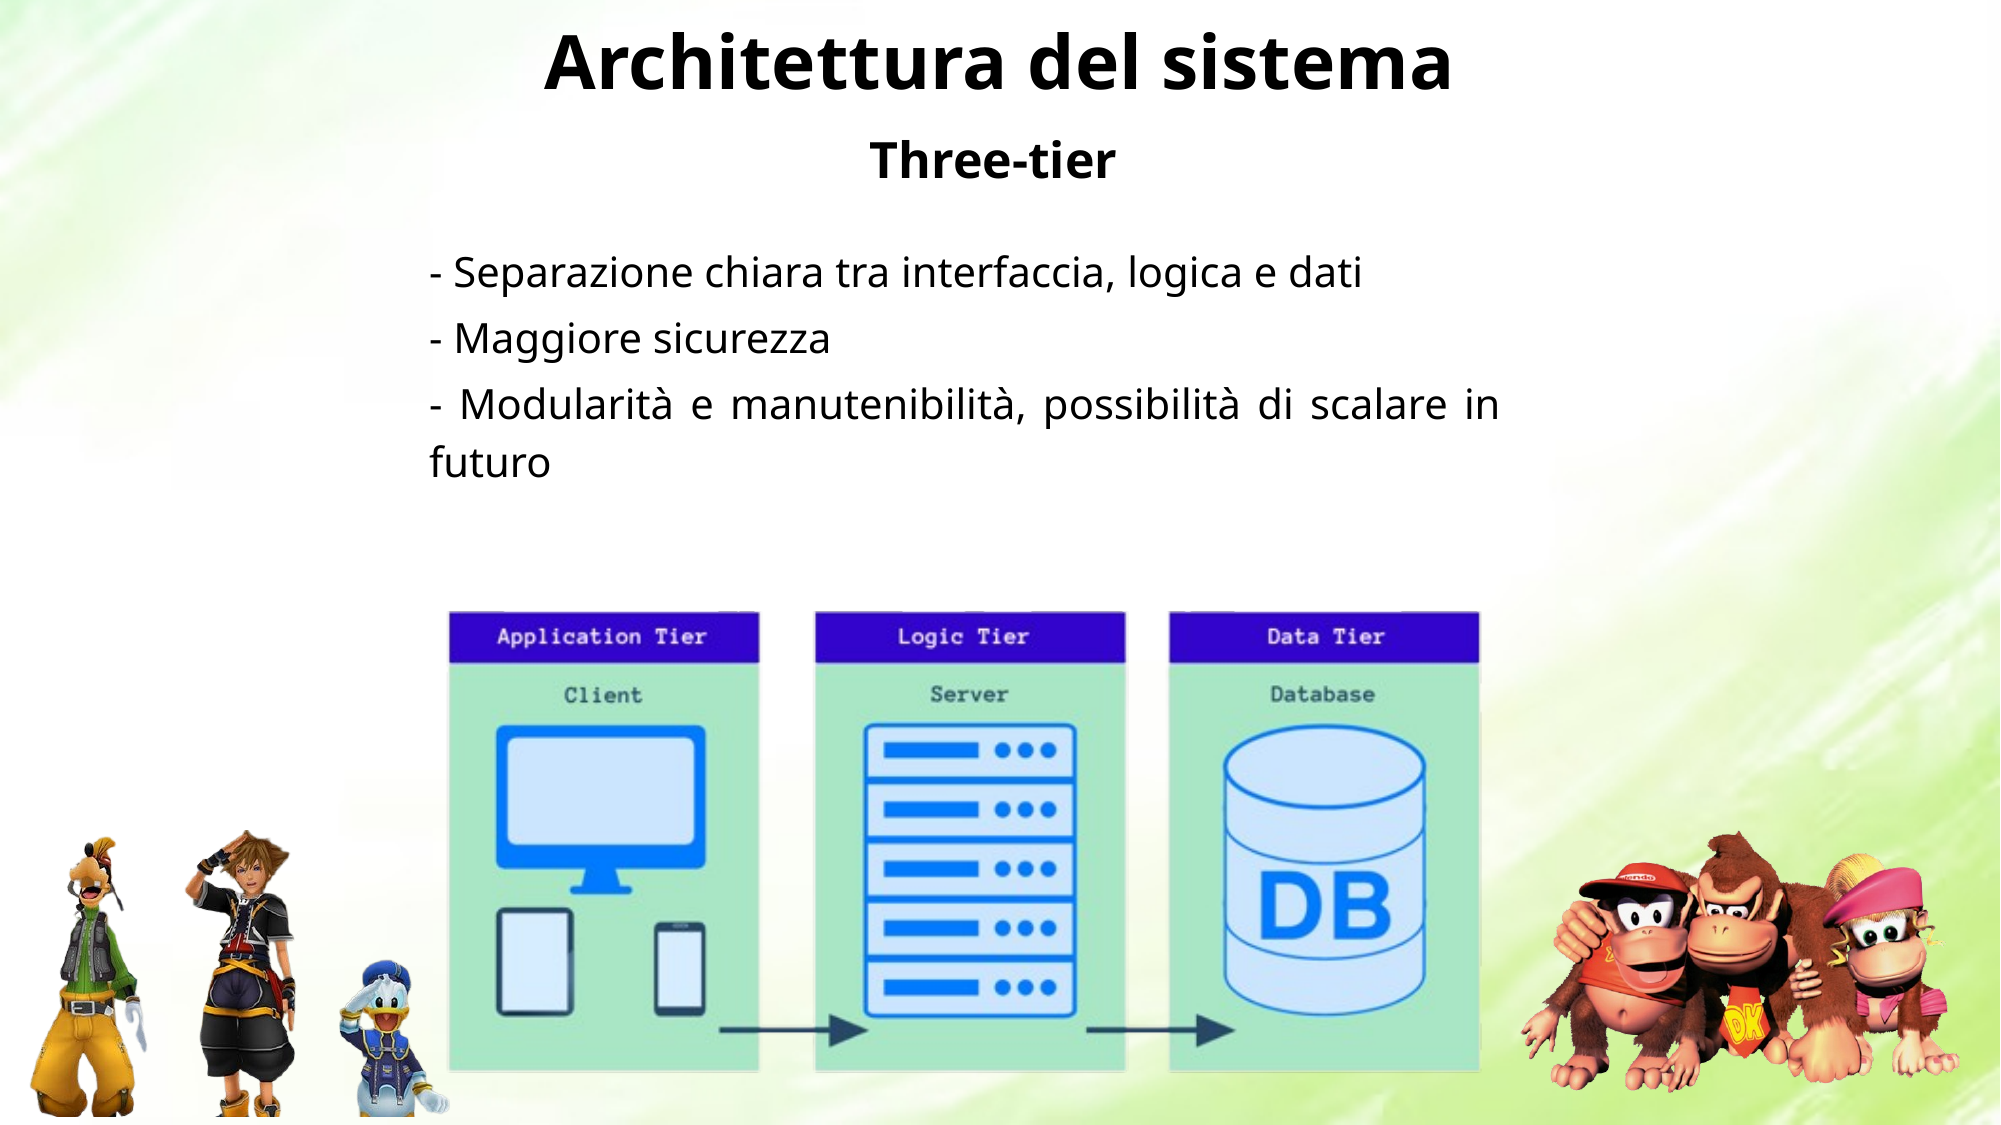

Architettura del sistema
#
Three-tier
- Separazione chiara tra interfaccia, logica e dati
- Maggiore sicurezza
- Modularità e manutenibilità, possibilità di scalare in futuro